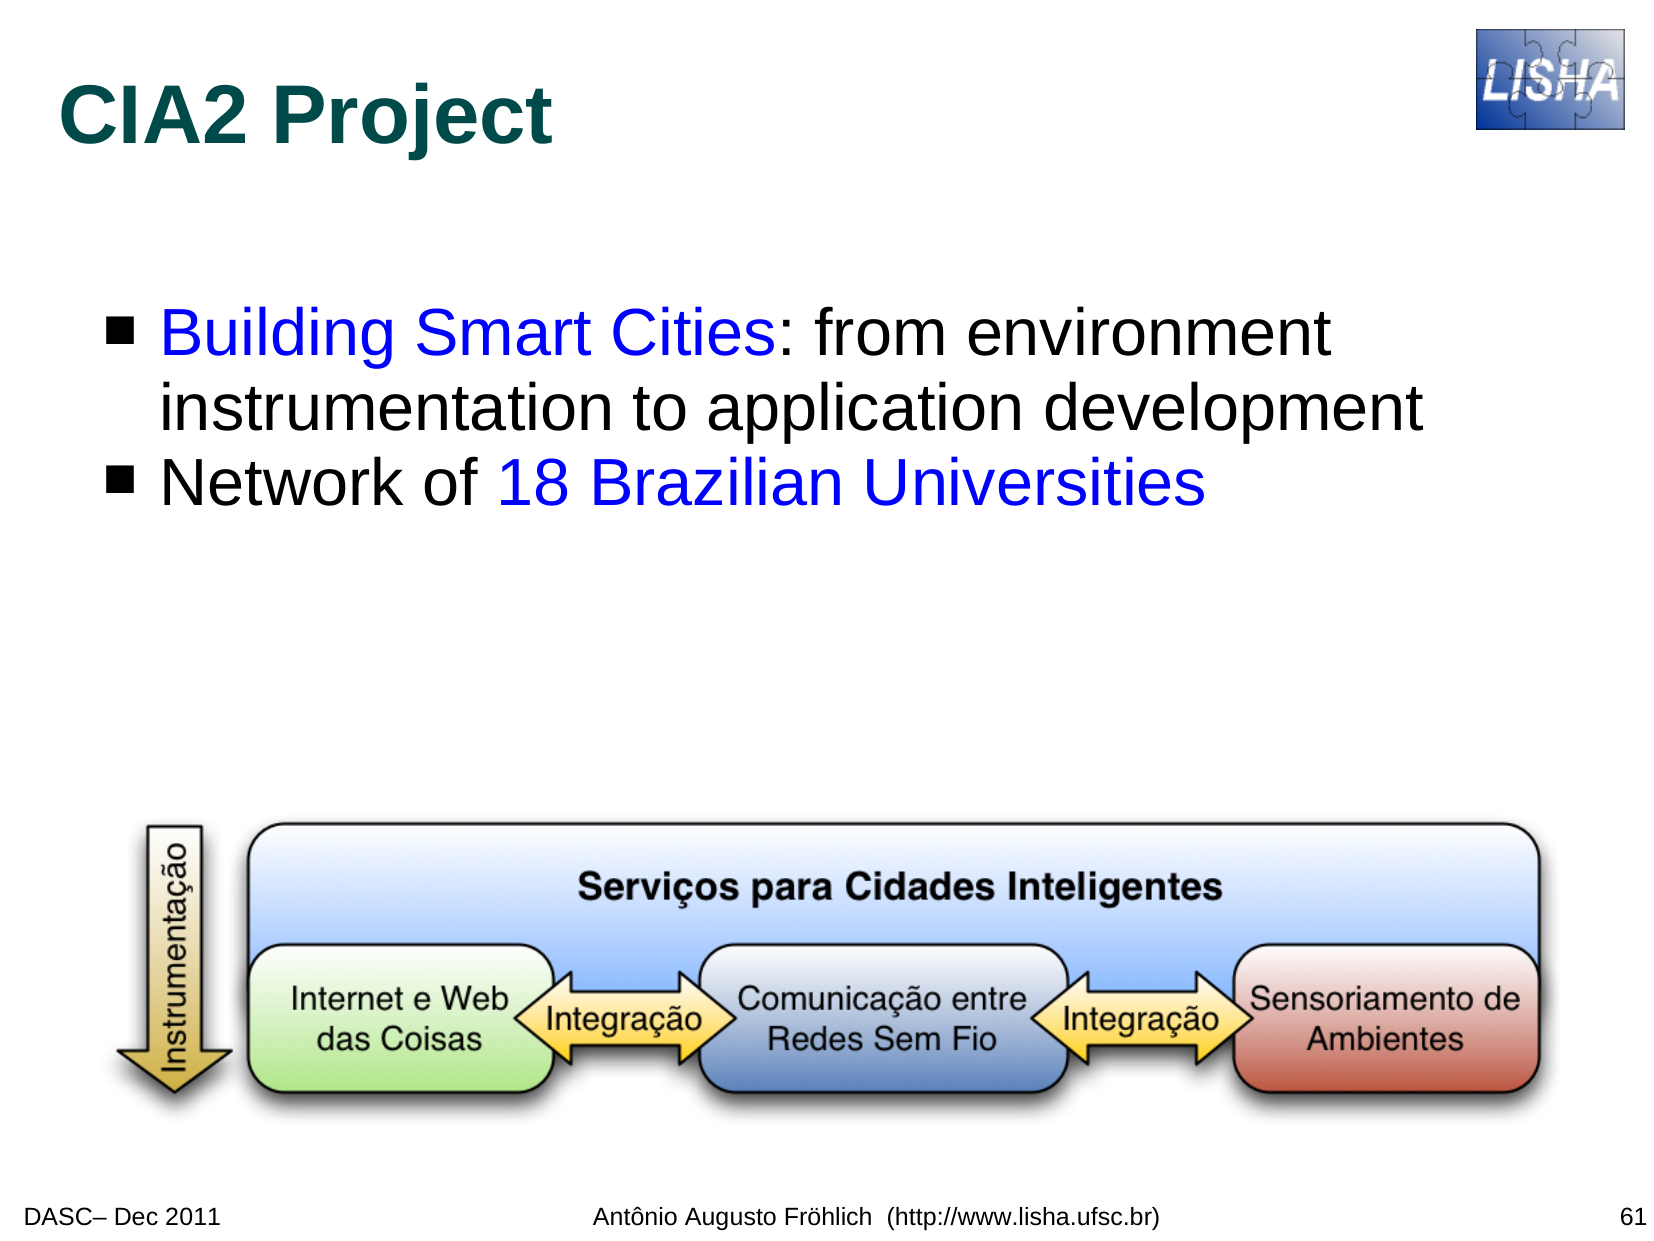

# CIA2 Project
Building Smart Cities: from environment instrumentation to application development
Network of 18 Brazilian Universities